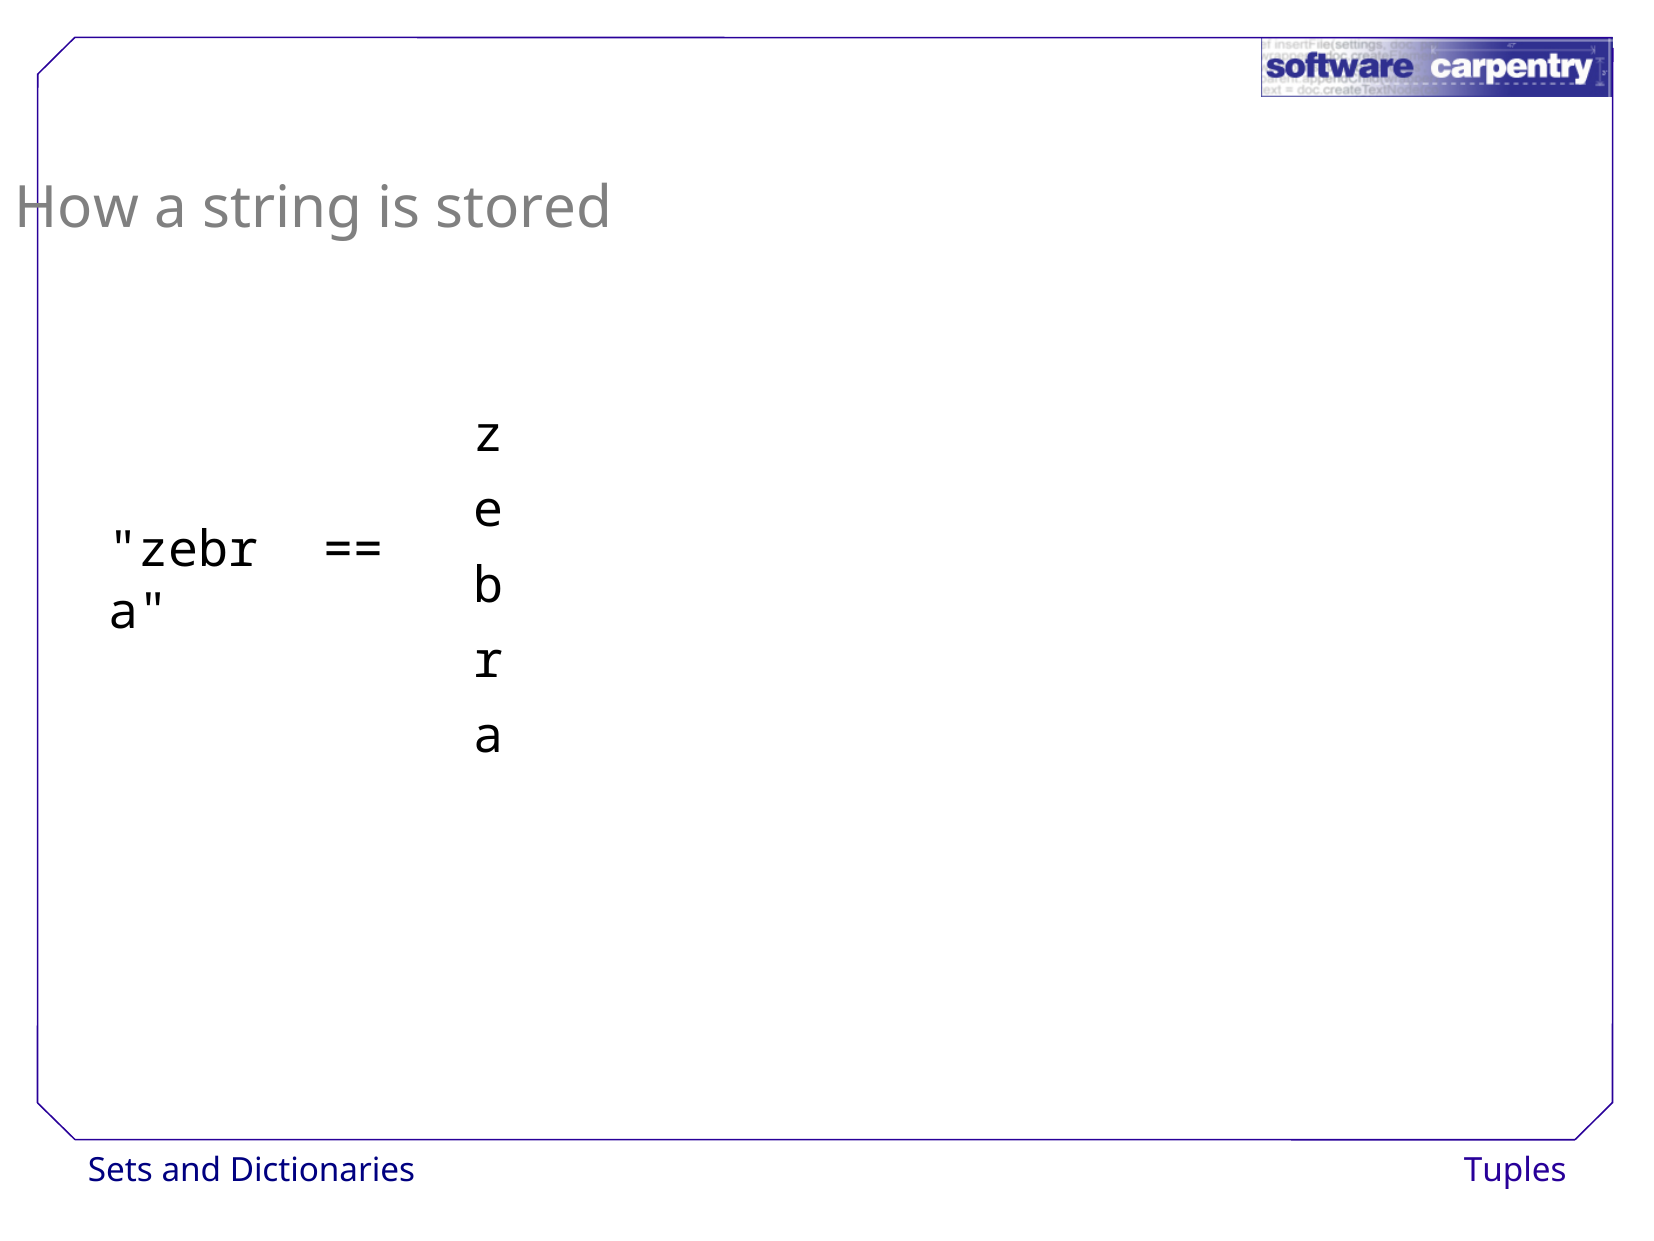

How a string is stored
| z |
| --- |
| e |
| b |
| r |
| a |
"zebra"
==